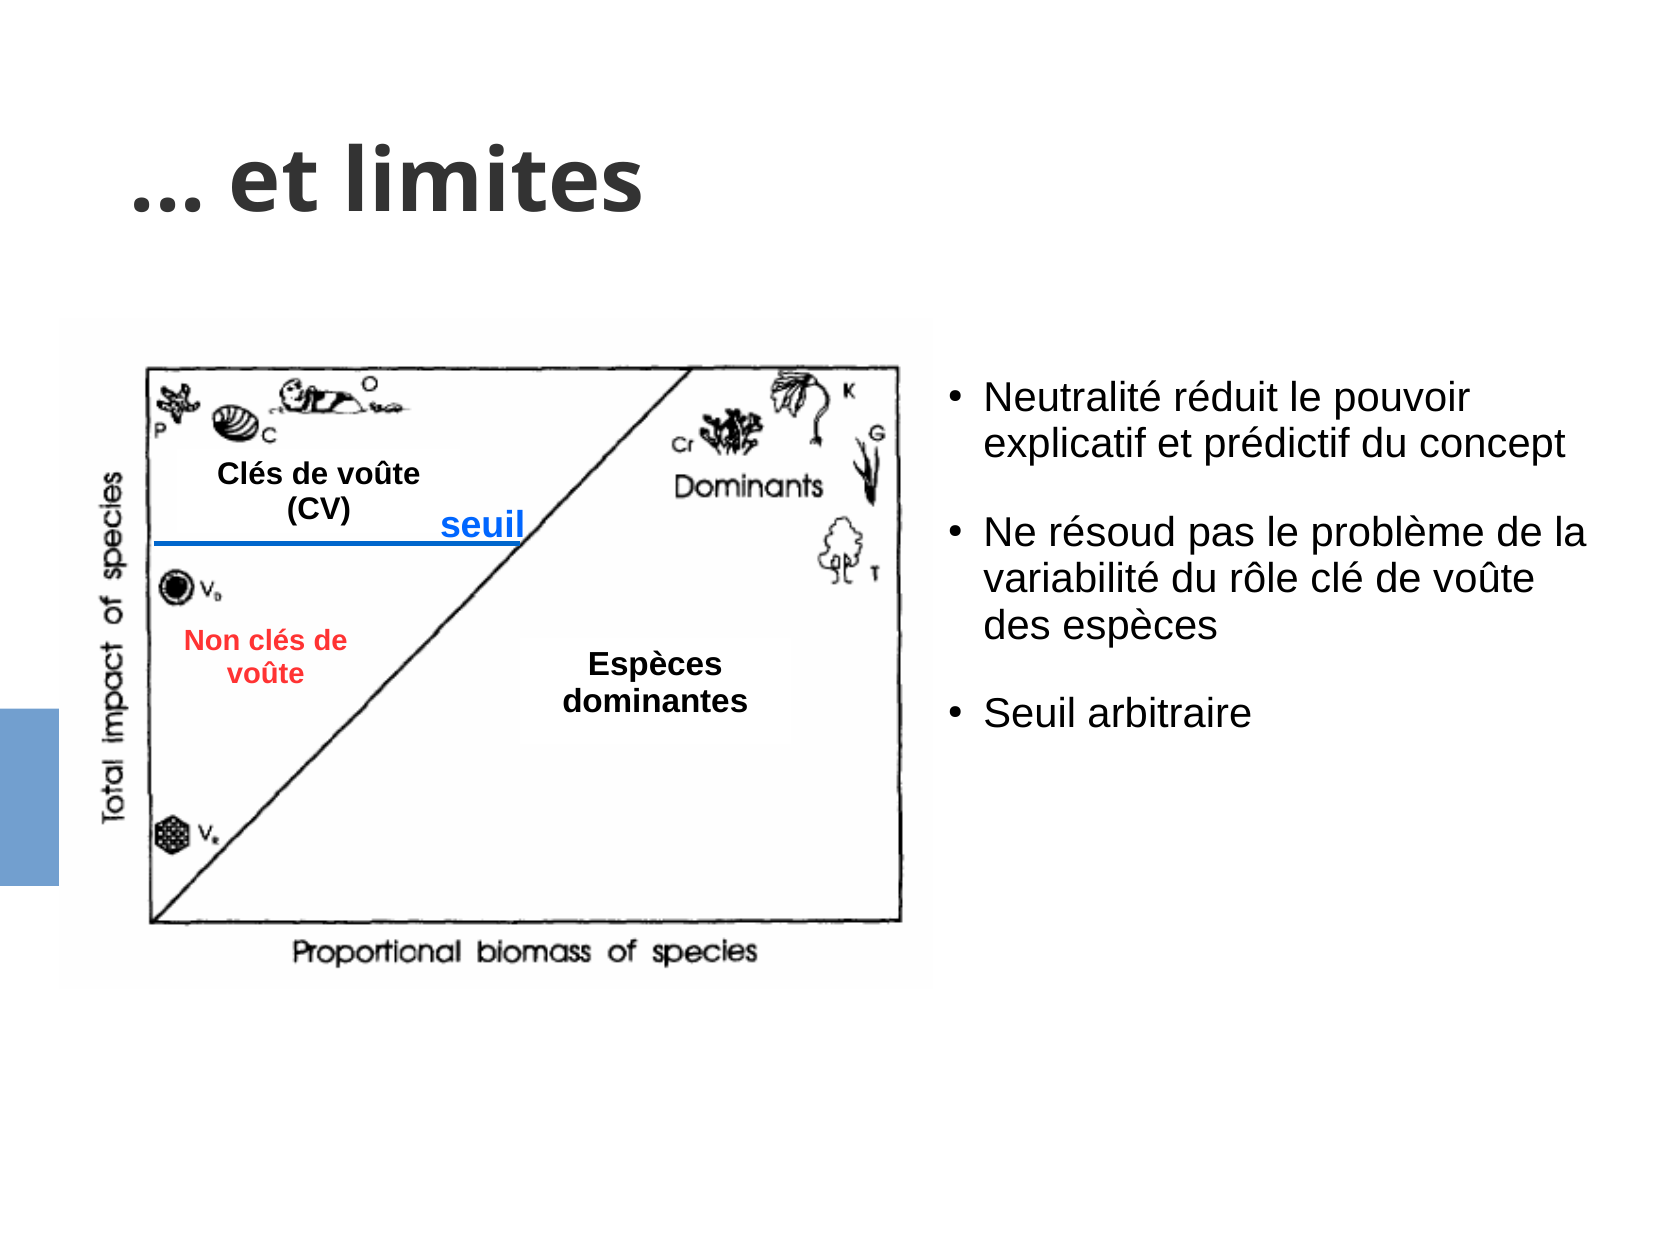

# ... et limites
Neutralité réduit le pouvoir explicatif et prédictif du concept
Ne résoud pas le problème de la variabilité du rôle clé de voûte des espèces
Seuil arbitraire
Clés de voûte (CV)
seuil
Non clés de voûte
Espèces dominantes